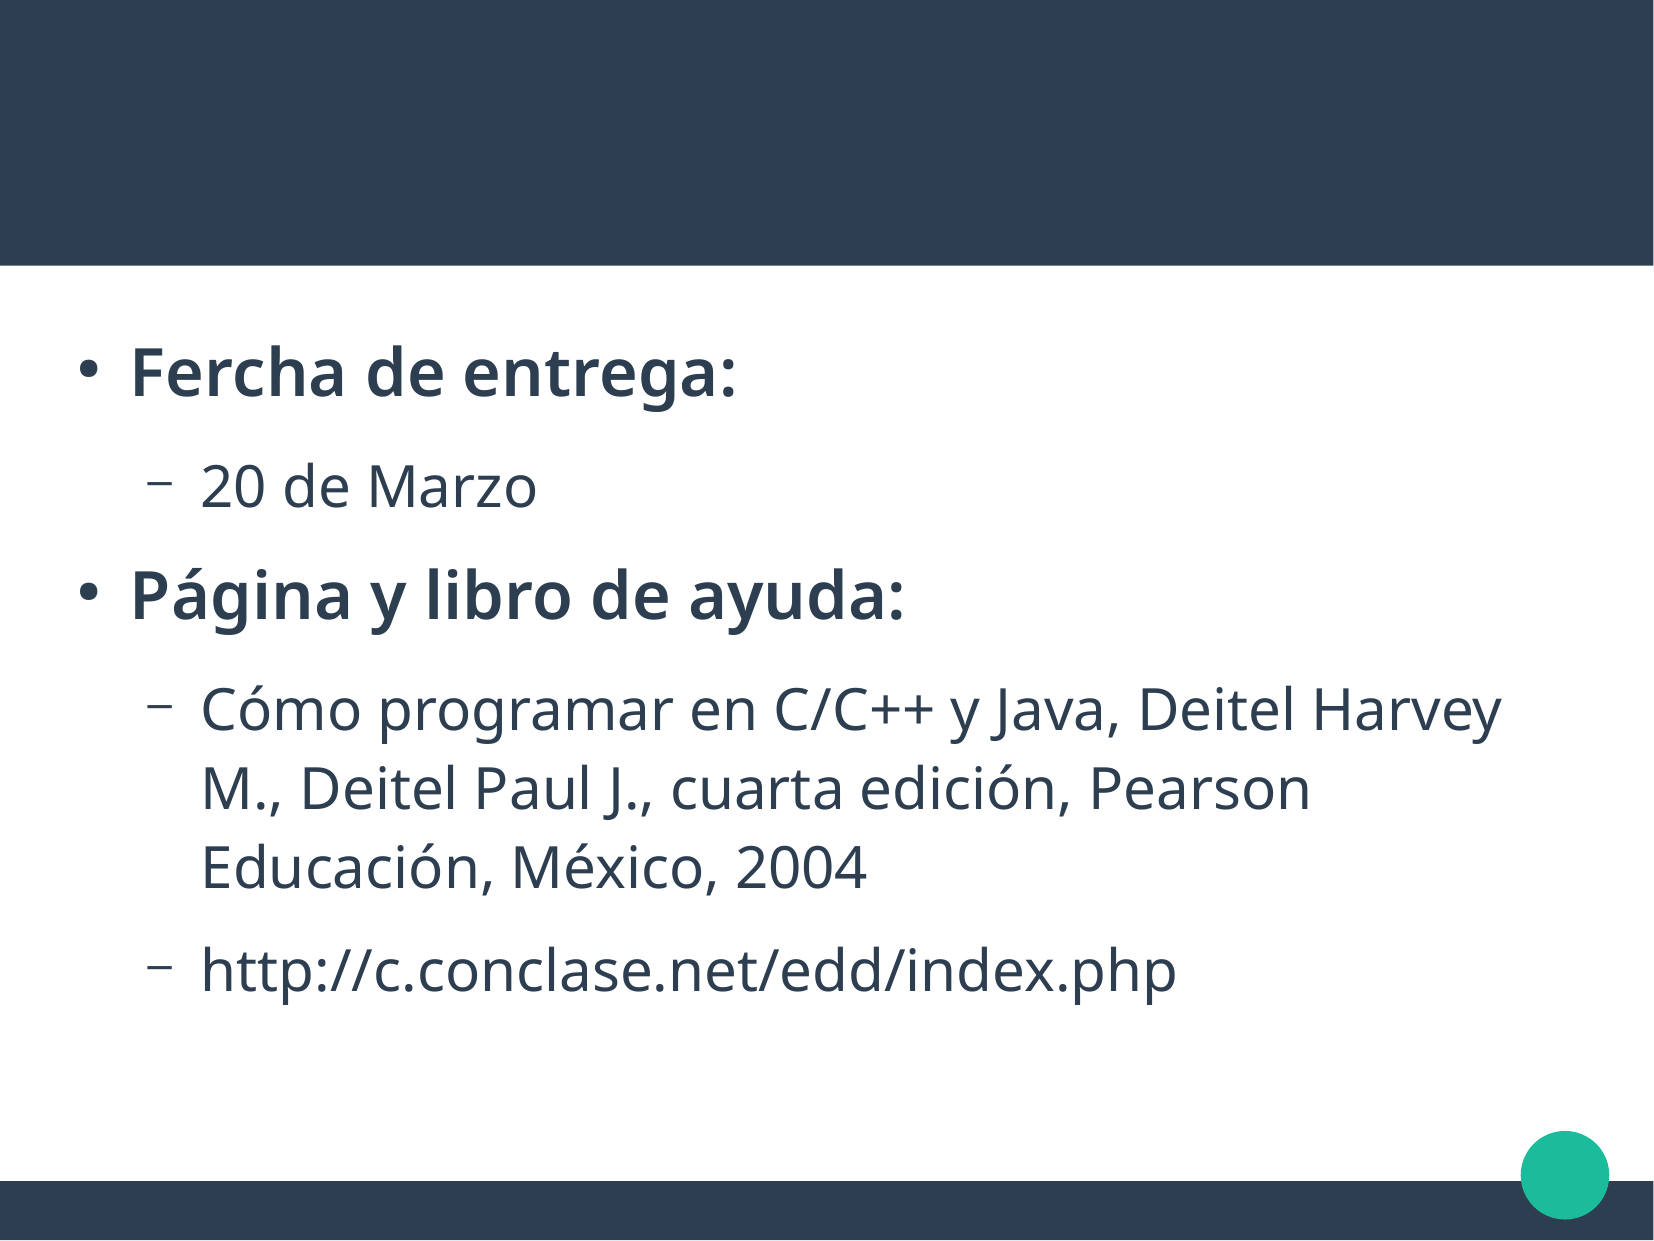

#
Fercha de entrega:
20 de Marzo
Página y libro de ayuda:
Cómo programar en C/C++ y Java, Deitel Harvey M., Deitel Paul J., cuarta edición, Pearson Educación, México, 2004
http://c.conclase.net/edd/index.php